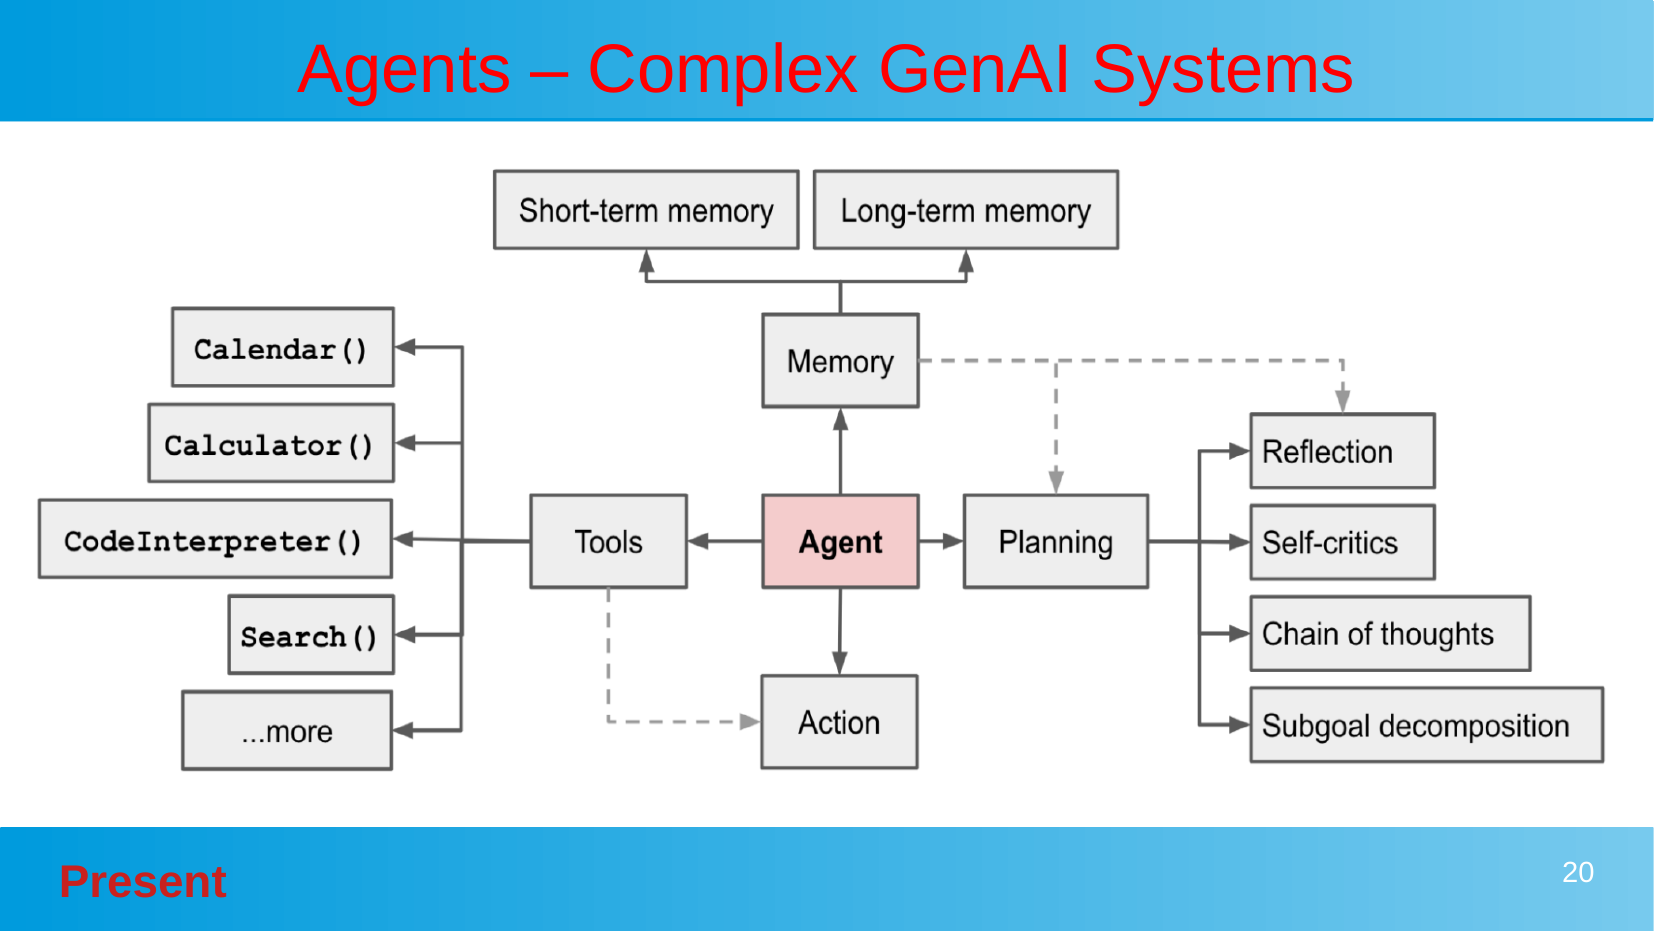

# Agents – Complex GenAI Systems
20